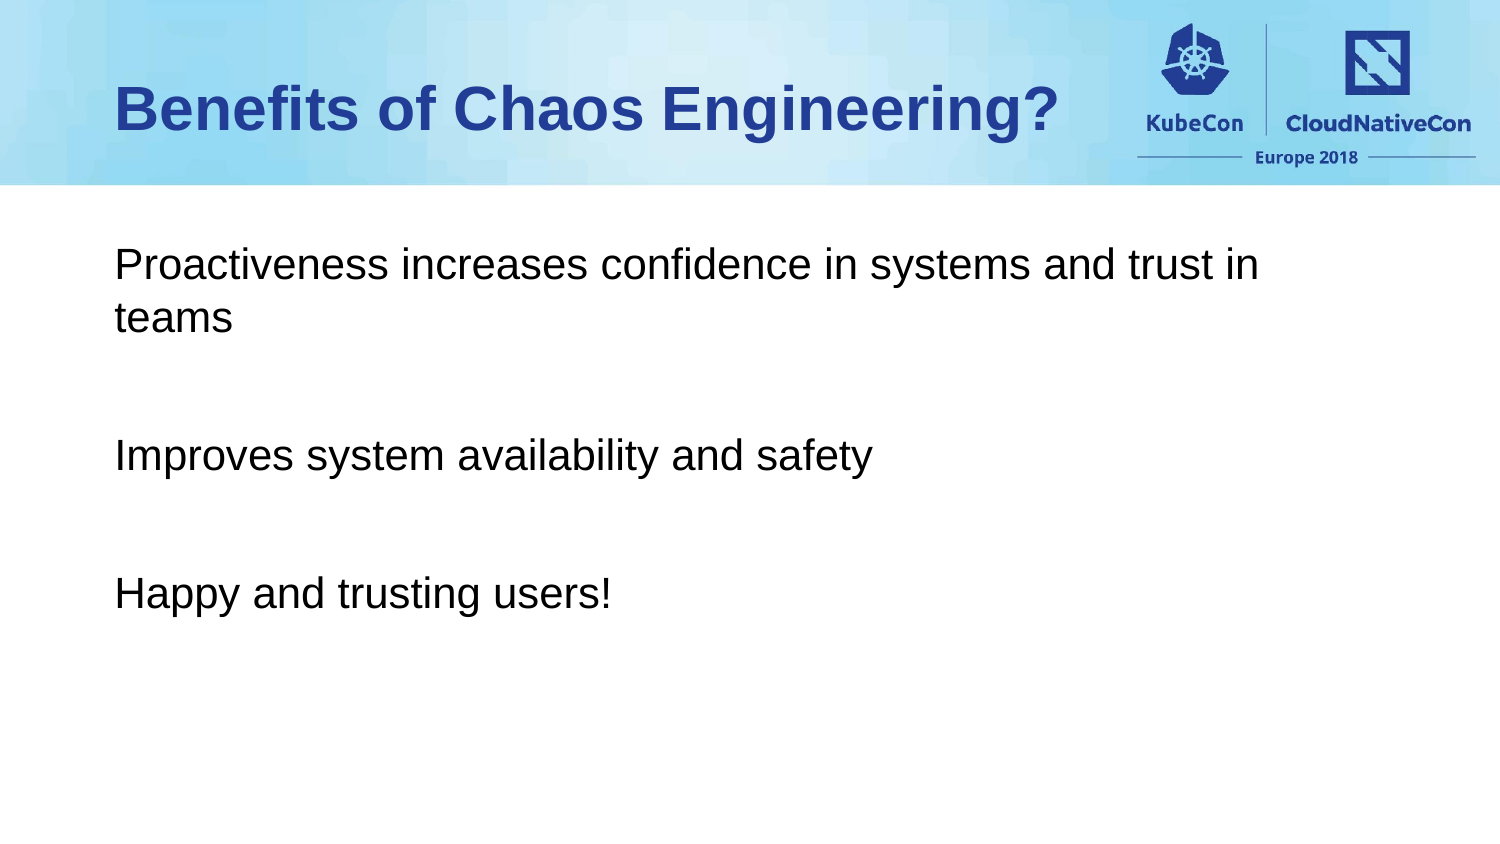

# Benefits of Chaos Engineering?
Proactiveness increases confidence in systems and trust in teams
Improves system availability and safety
Happy and trusting users!